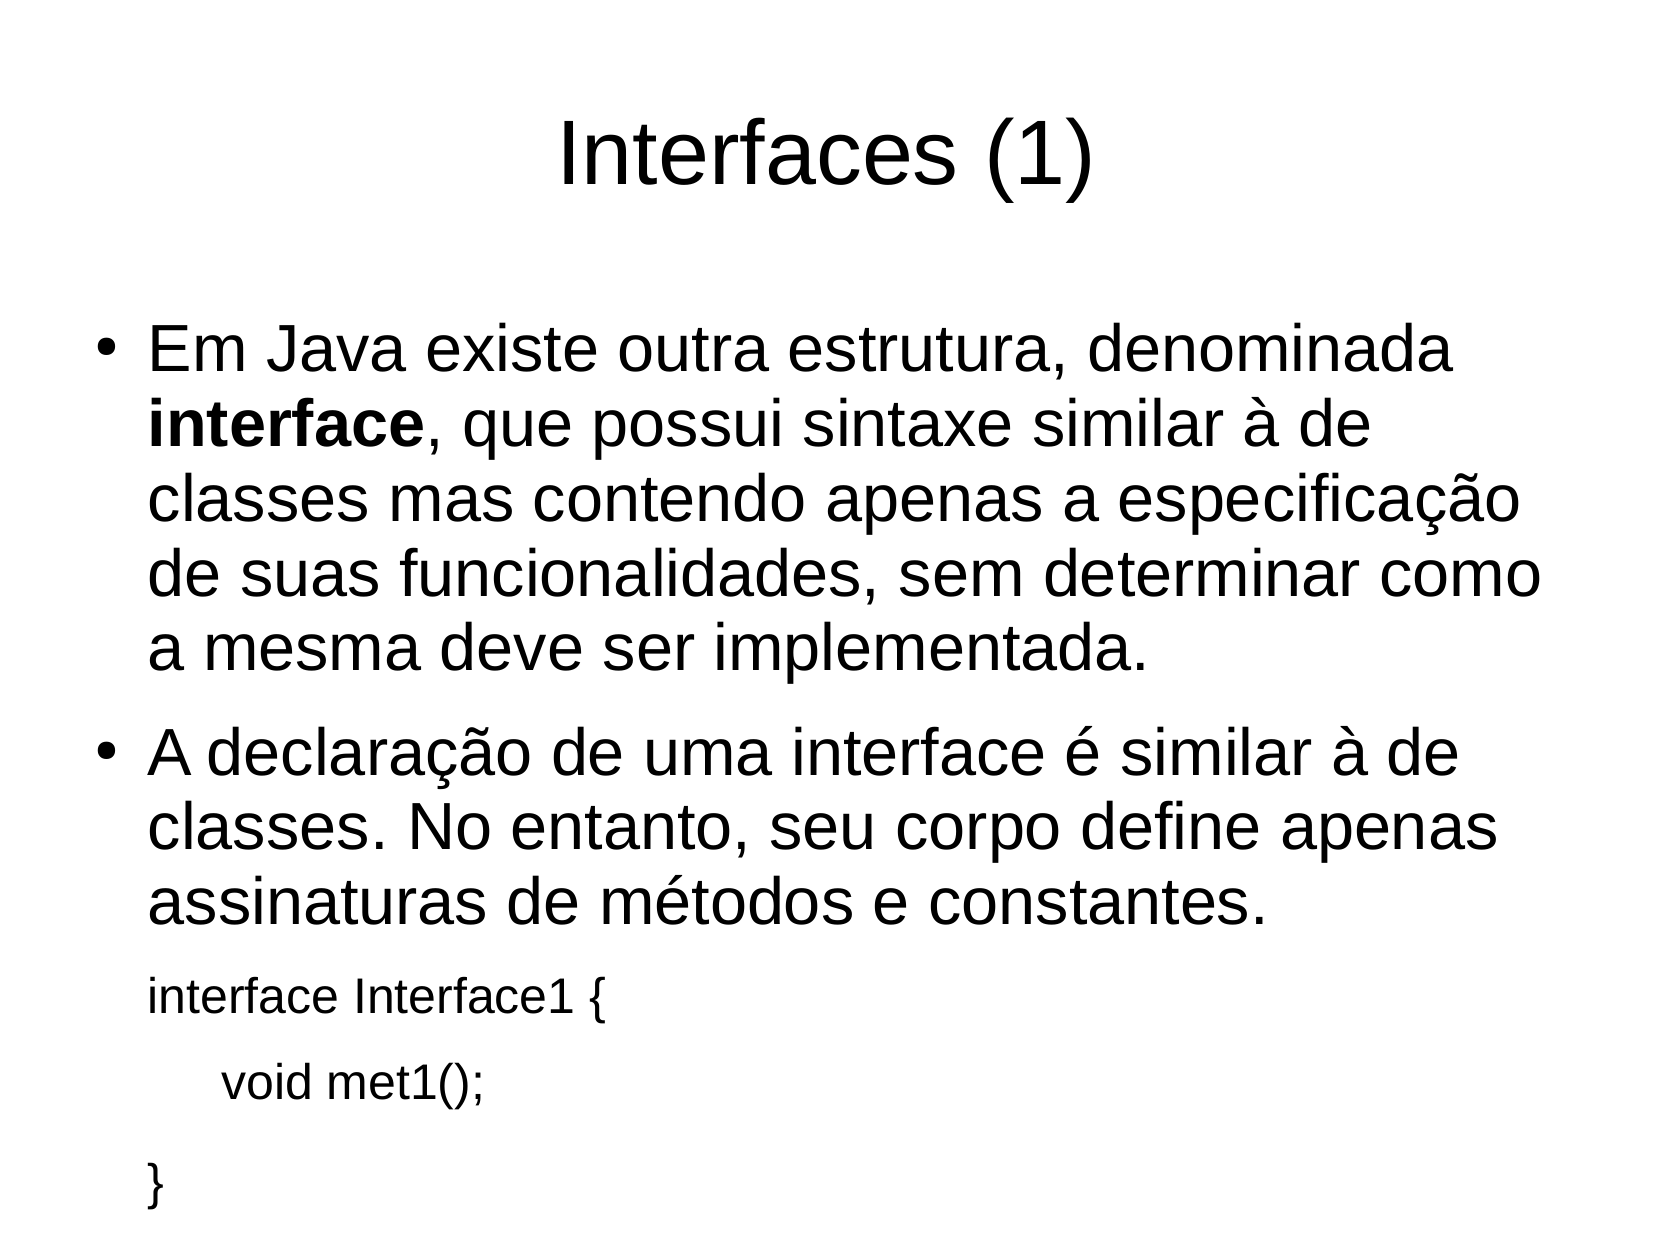

# Interfaces (1)
Em Java existe outra estrutura, denominada interface, que possui sintaxe similar à de classes mas contendo apenas a especificação de suas funcionalidades, sem determinar como a mesma deve ser implementada.
A declaração de uma interface é similar à de classes. No entanto, seu corpo define apenas assinaturas de métodos e constantes.
interface Interface1 {
	void met1();
}